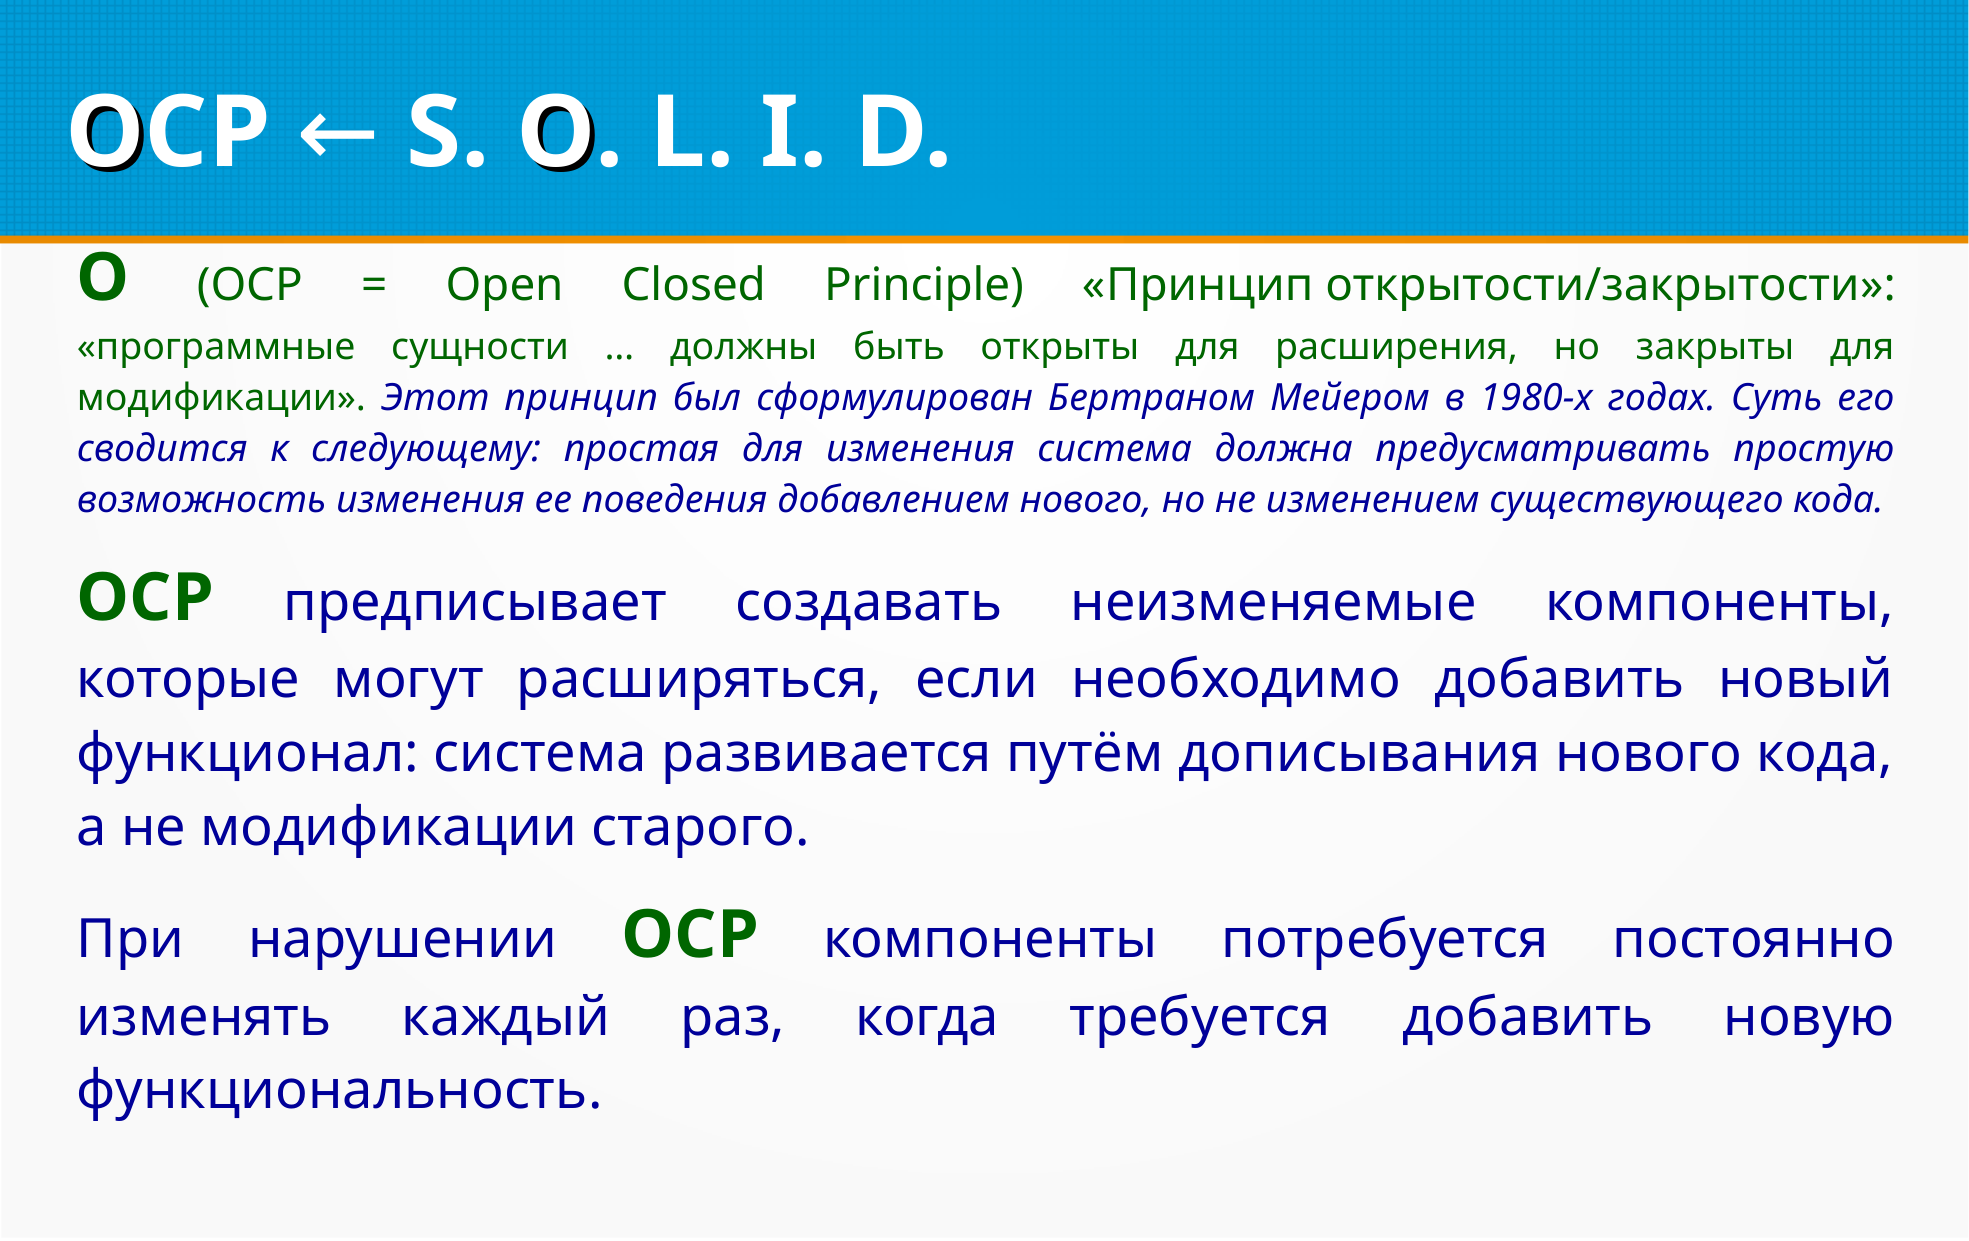

OCP ← S. O. L. I. D.
O 	(OCP = Open Closed Principle) «Принцип открытости/закрытости»: «программные сущности … должны быть открыты для расширения, но закрыты для модификации». Этот принцип был сформулирован Бертраном Мейером в 1980-х годах. Суть его сводится к следующему: простая для изменения система должна предусматривать простую возможность изменения ее поведения добавлением нового, но не изменением существующего кода.
OCP предписывает создавать неизменяемые компоненты, которые могут расширяться, если необходимо добавить новый функционал: система развивается путём дописывания нового кода, а не модификации старого.
При нарушении OCP компоненты потребуется постоянно изменять каждый раз, когда требуется добавить новую функциональность.